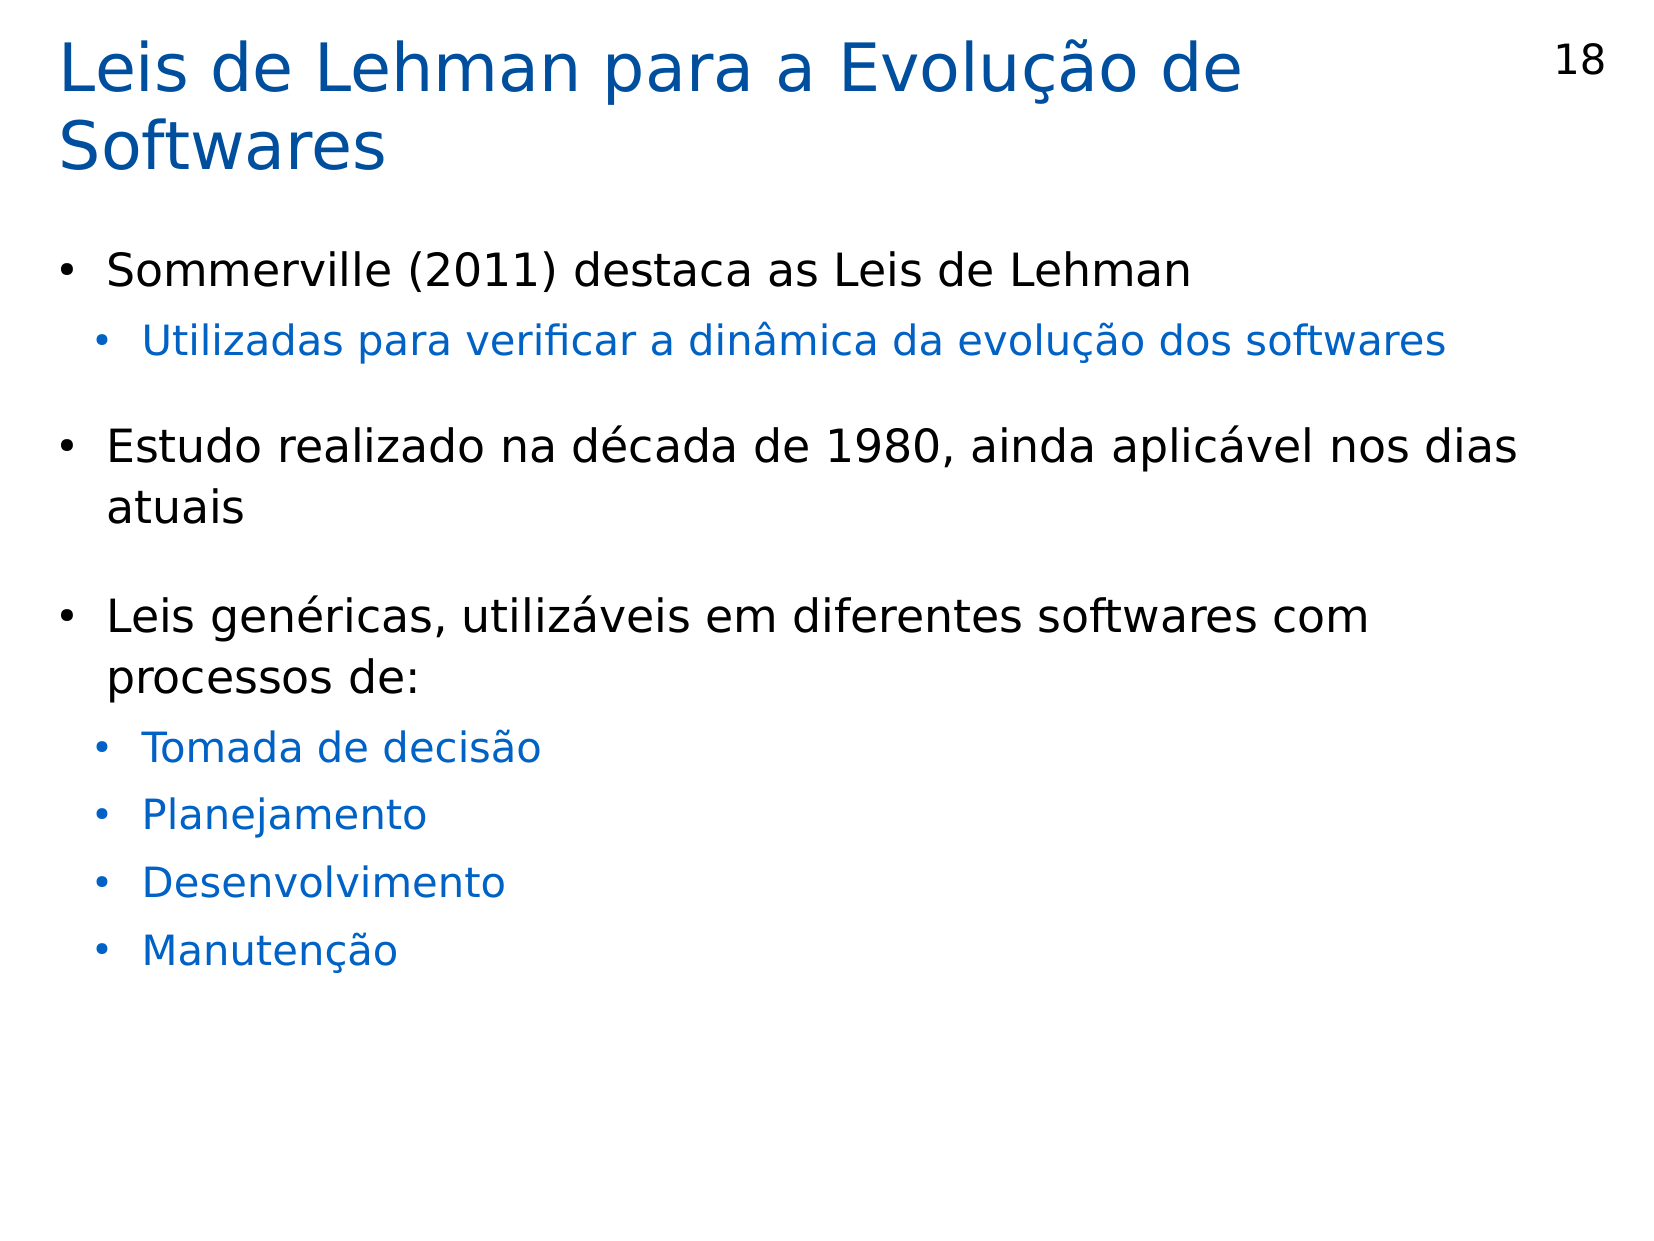

# Leis de Lehman para a Evolução de Softwares
18
Sommerville (2011) destaca as Leis de Lehman
Utilizadas para verificar a dinâmica da evolução dos softwares
Estudo realizado na década de 1980, ainda aplicável nos dias atuais
Leis genéricas, utilizáveis em diferentes softwares com processos de:
Tomada de decisão
Planejamento
Desenvolvimento
Manutenção